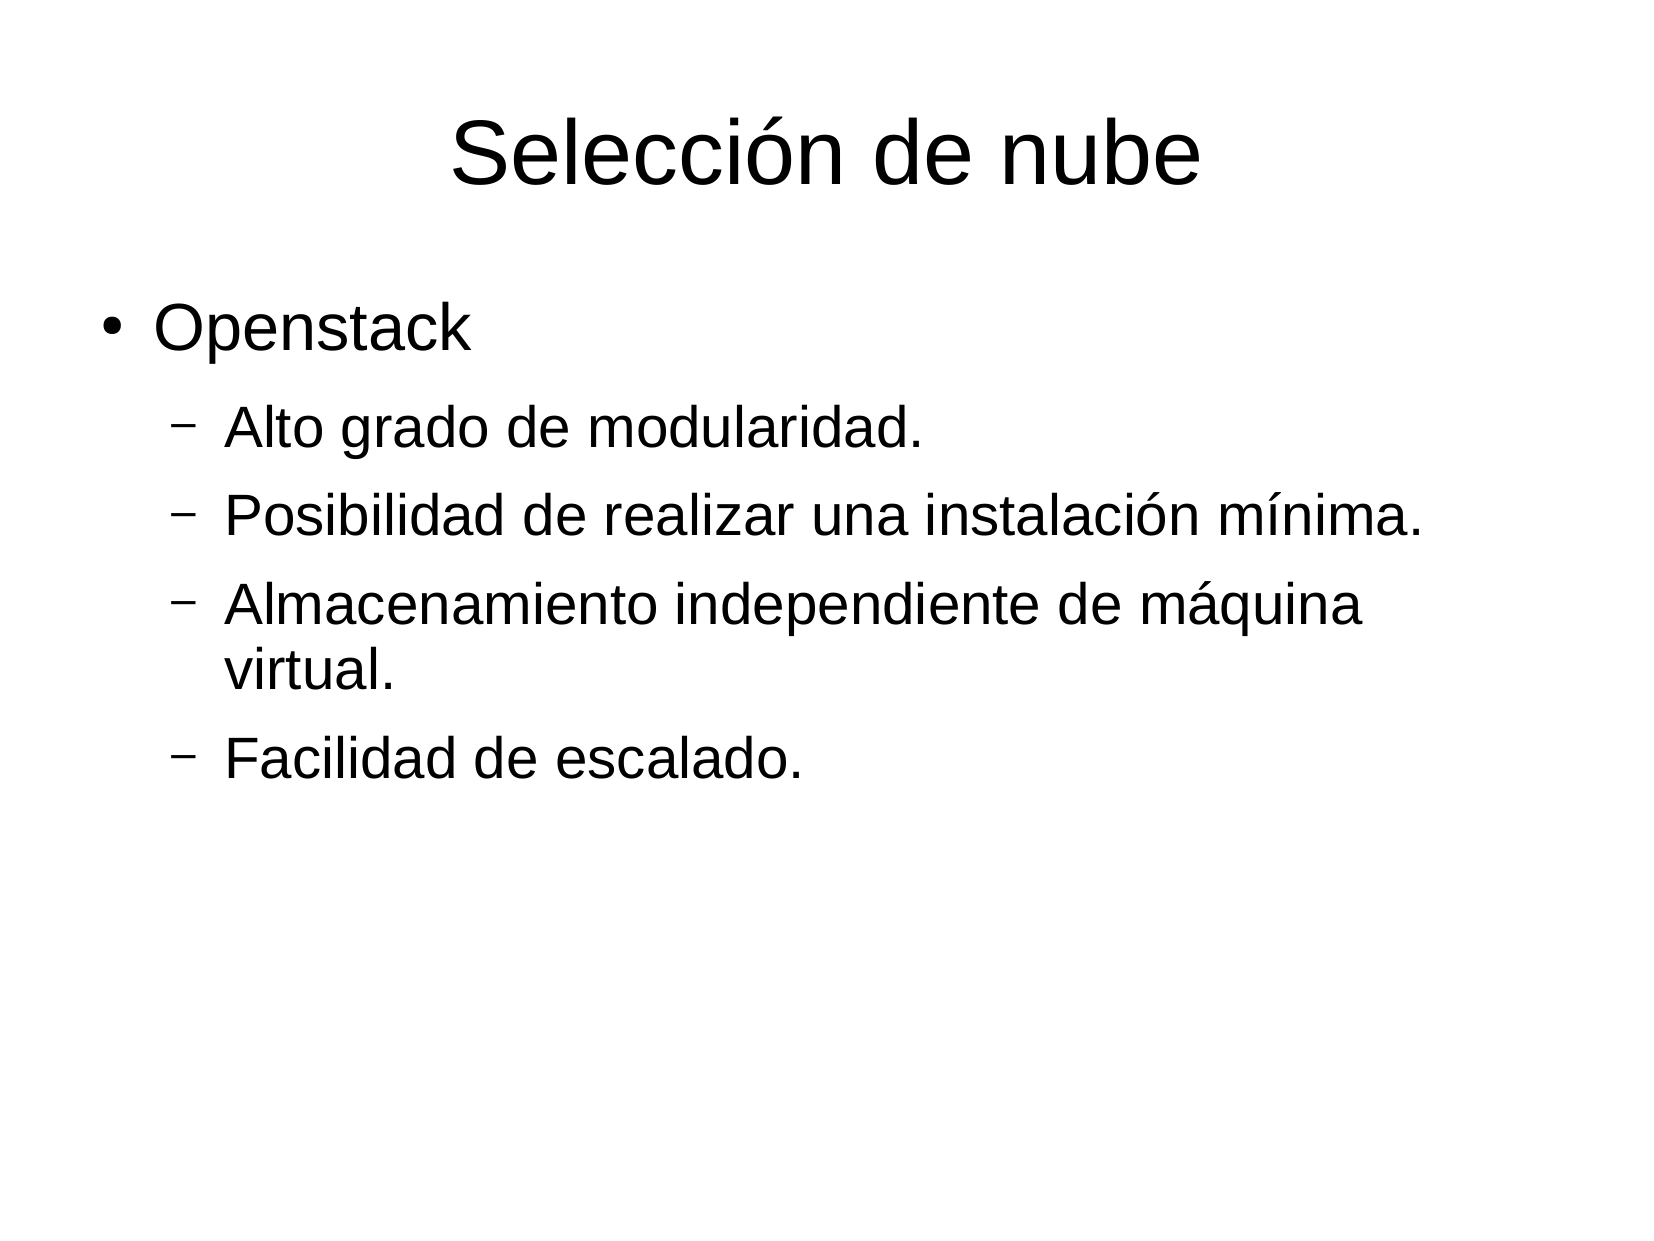

# Selección de nube
Openstack
Alto grado de modularidad.
Posibilidad de realizar una instalación mínima.
Almacenamiento independiente de máquina virtual.
Facilidad de escalado.